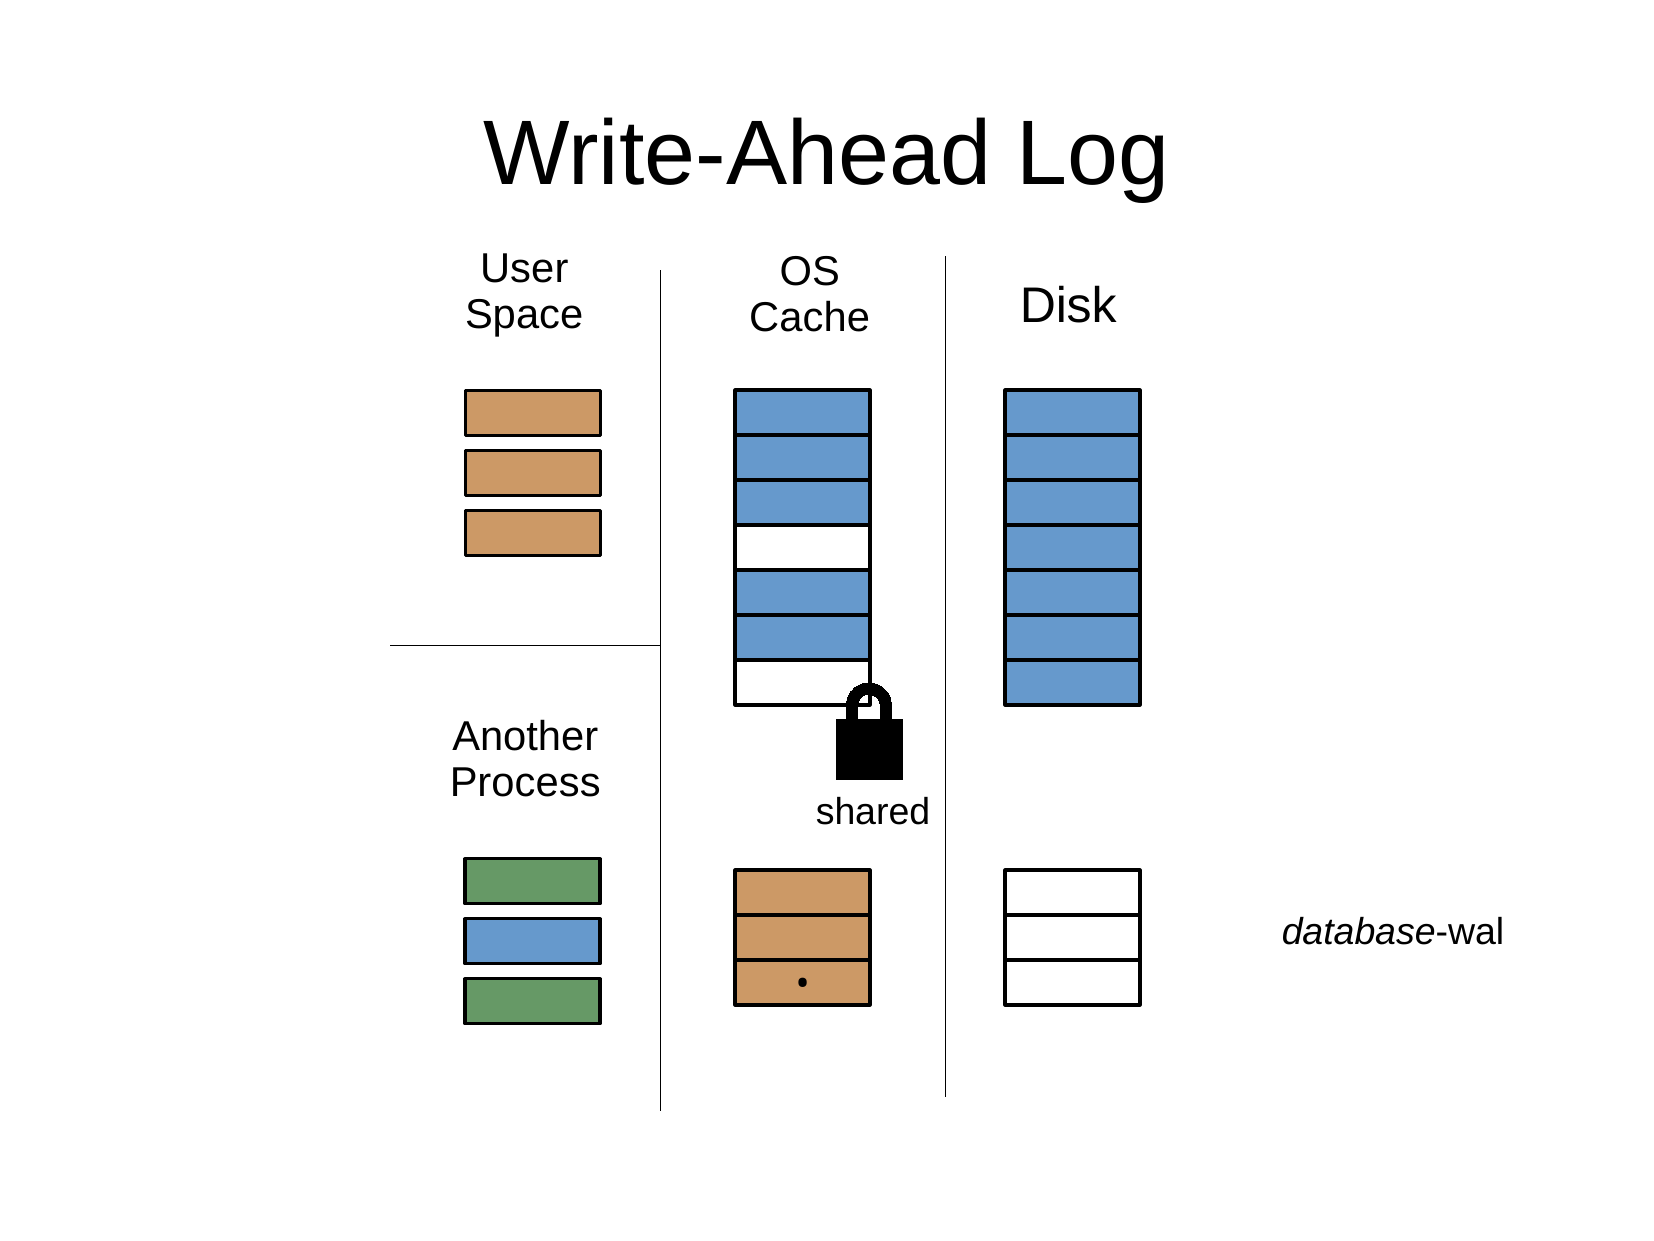

# Write-Ahead Log
User
Space
OS
Cache
Disk
Another
Process
shared
database-wal
•